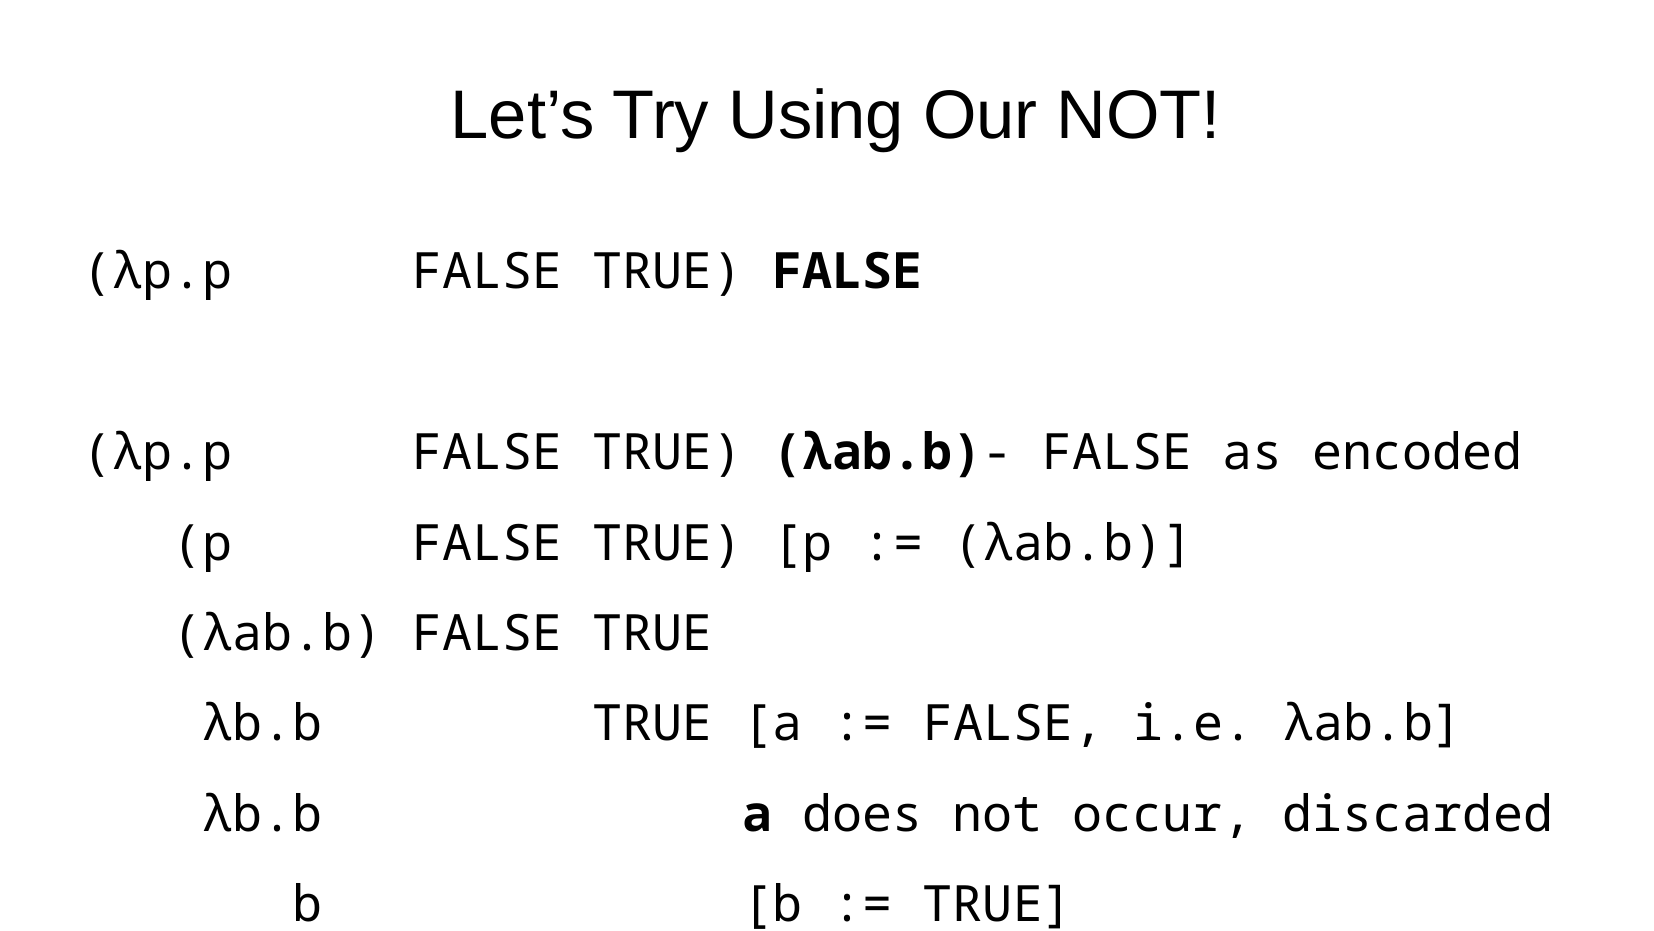

# Let’s Try Using Our NOT!
(λp.p FALSE TRUE) FALSE
(λp.p FALSE TRUE) (λab.b)- FALSE as encoded
 (p FALSE TRUE) [p := (λab.b)]
 (λab.b) FALSE TRUE
 λb.b TRUE [a := FALSE, i.e. λab.b]
 λb.b a does not occur, discarded
 b [b := TRUE]
 TRUE